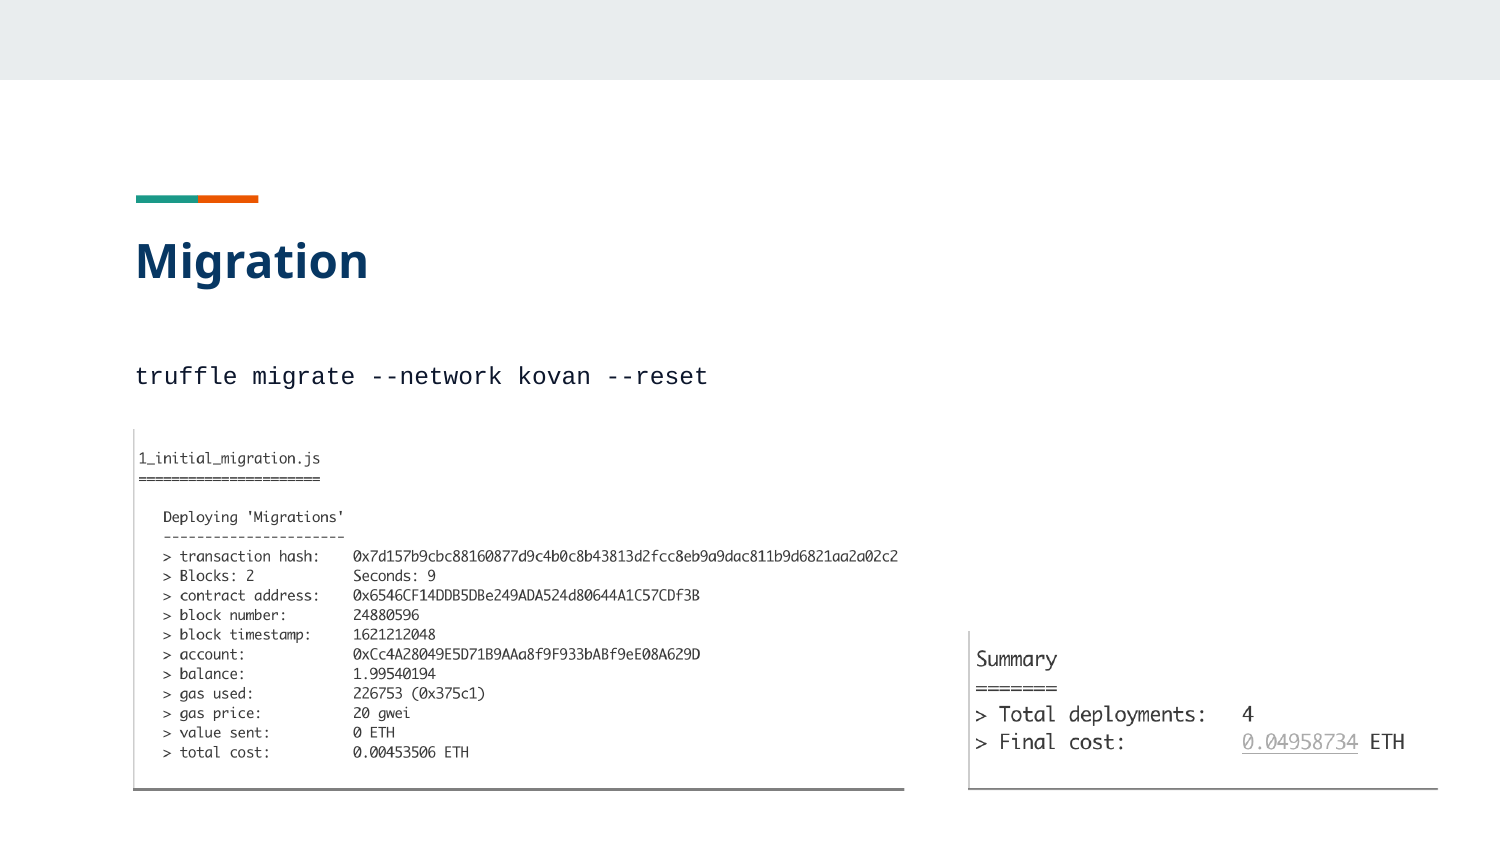

# Migration
truffle migrate --network kovan --reset